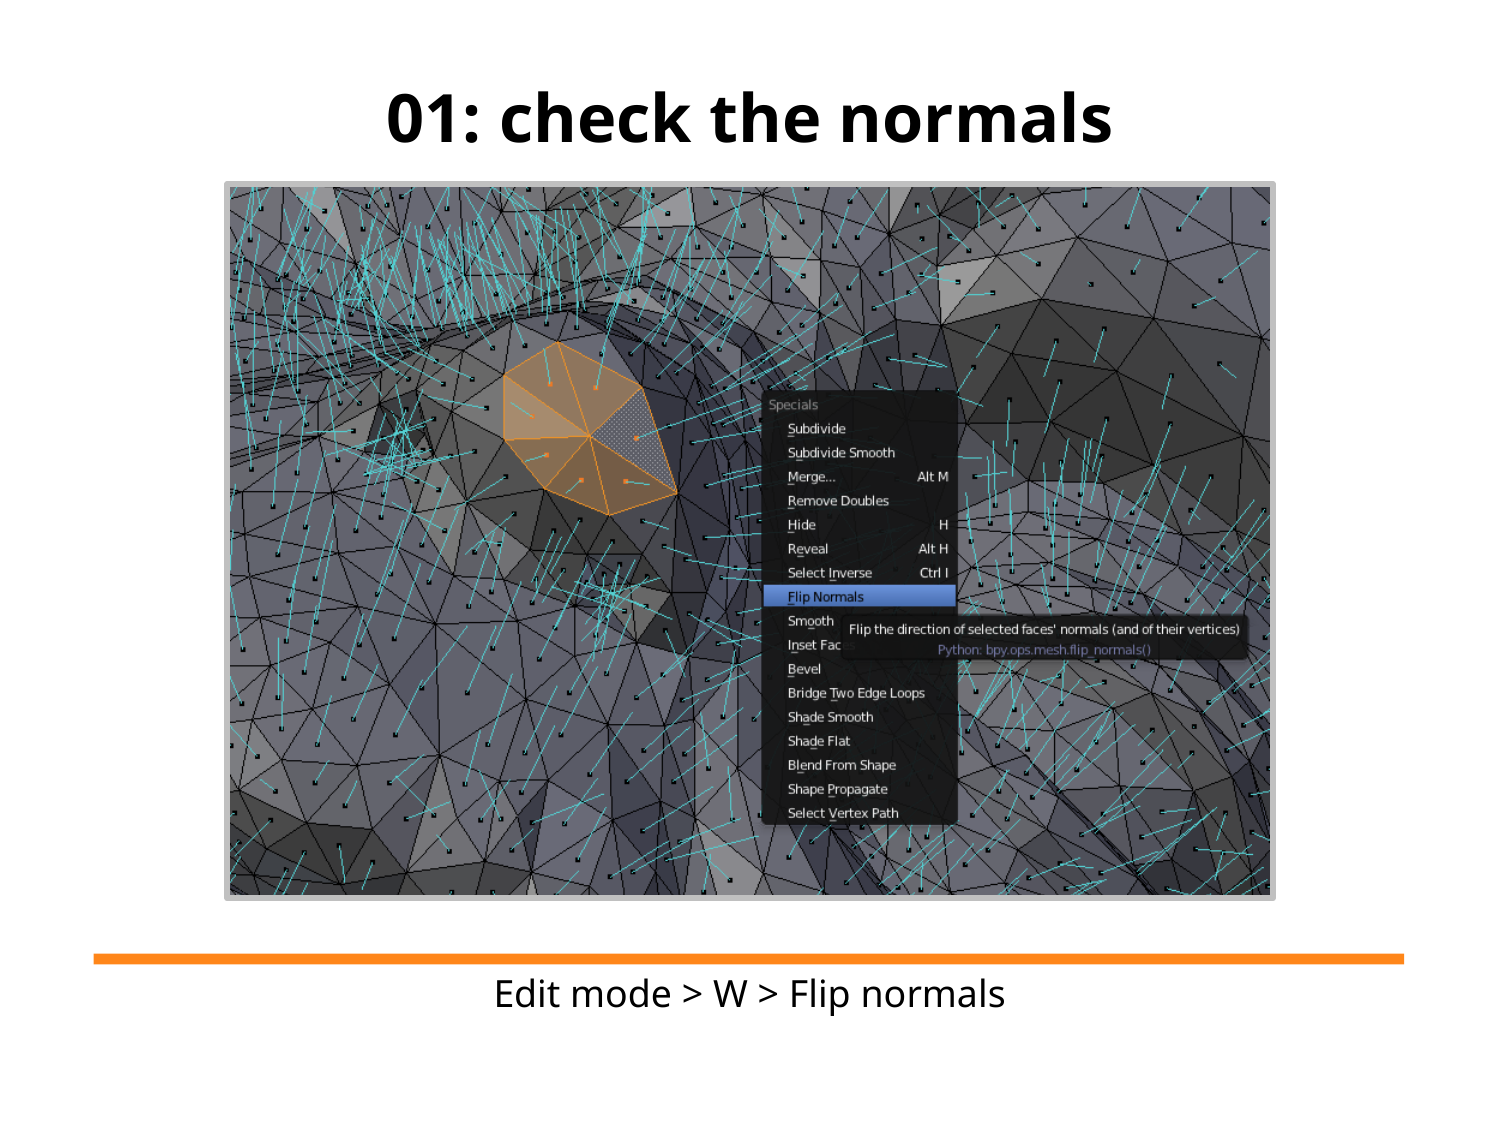

# 01: check the normals
Edit mode > W > Flip normals